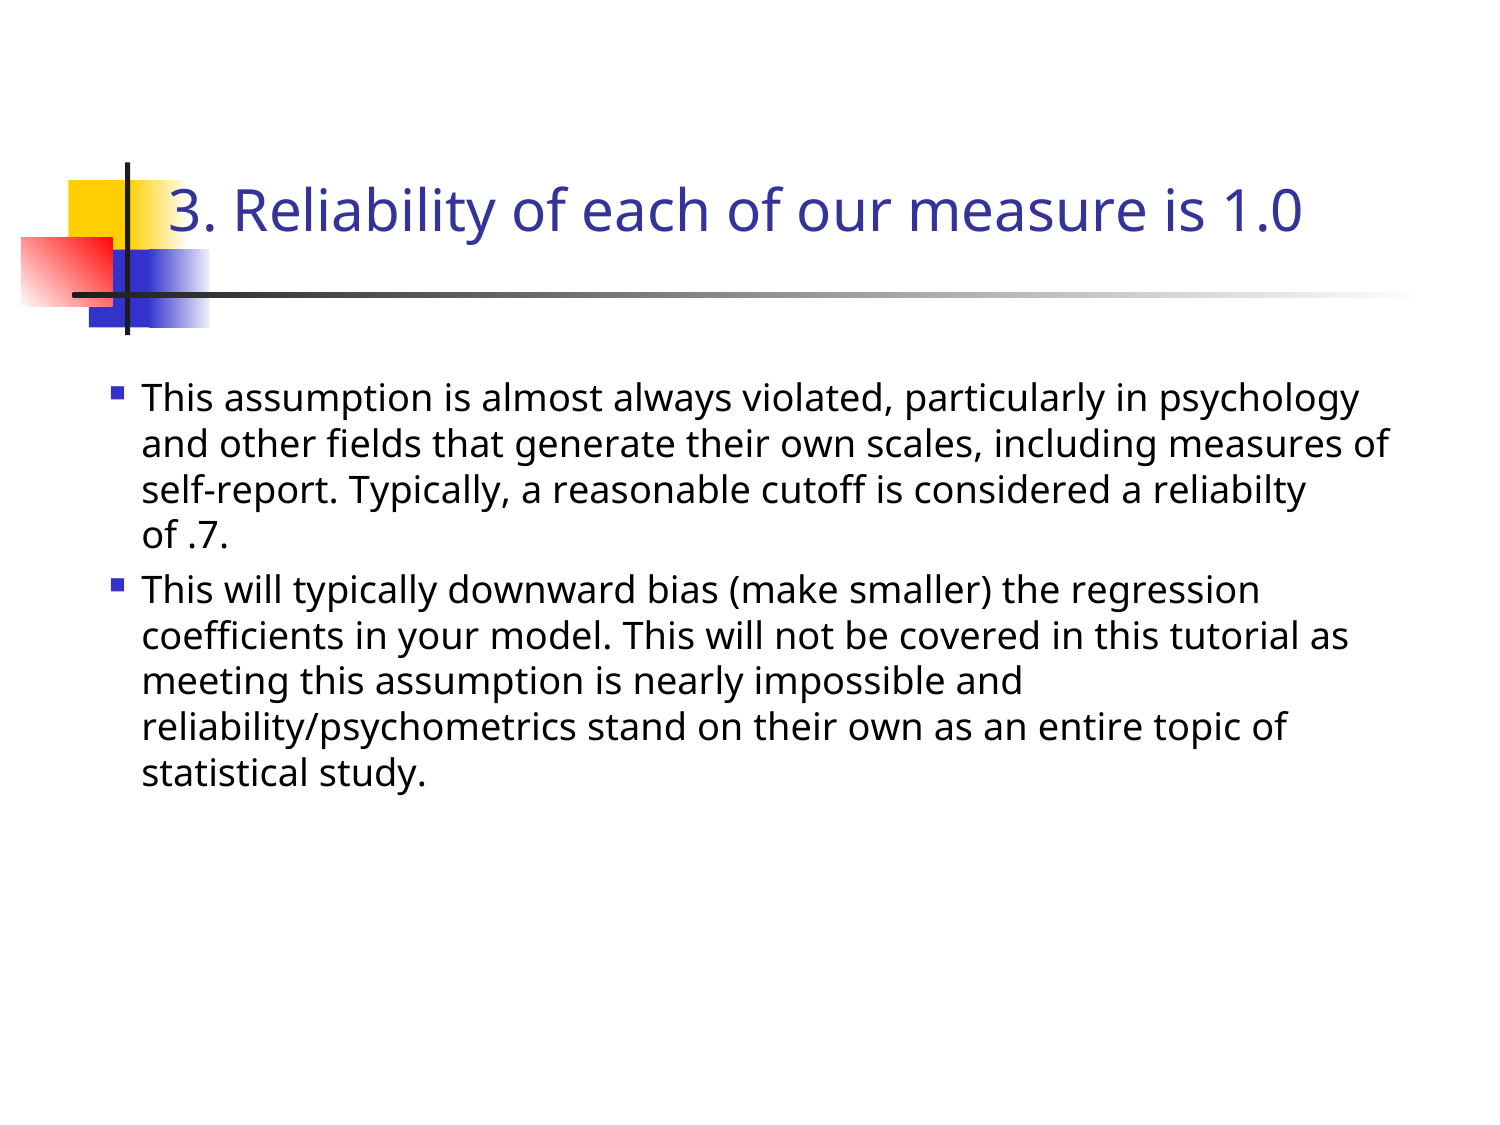

# 3. Reliability of each of our measure is 1.0
This assumption is almost always violated, particularly in psychology and other fields that generate their own scales, including measures of self-report. Typically, a reasonable cutoff is considered a reliabilty of .7.
This will typically downward bias (make smaller) the regression coefficients in your model. This will not be covered in this tutorial as meeting this assumption is nearly impossible and reliability/psychometrics stand on their own as an entire topic of statistical study.